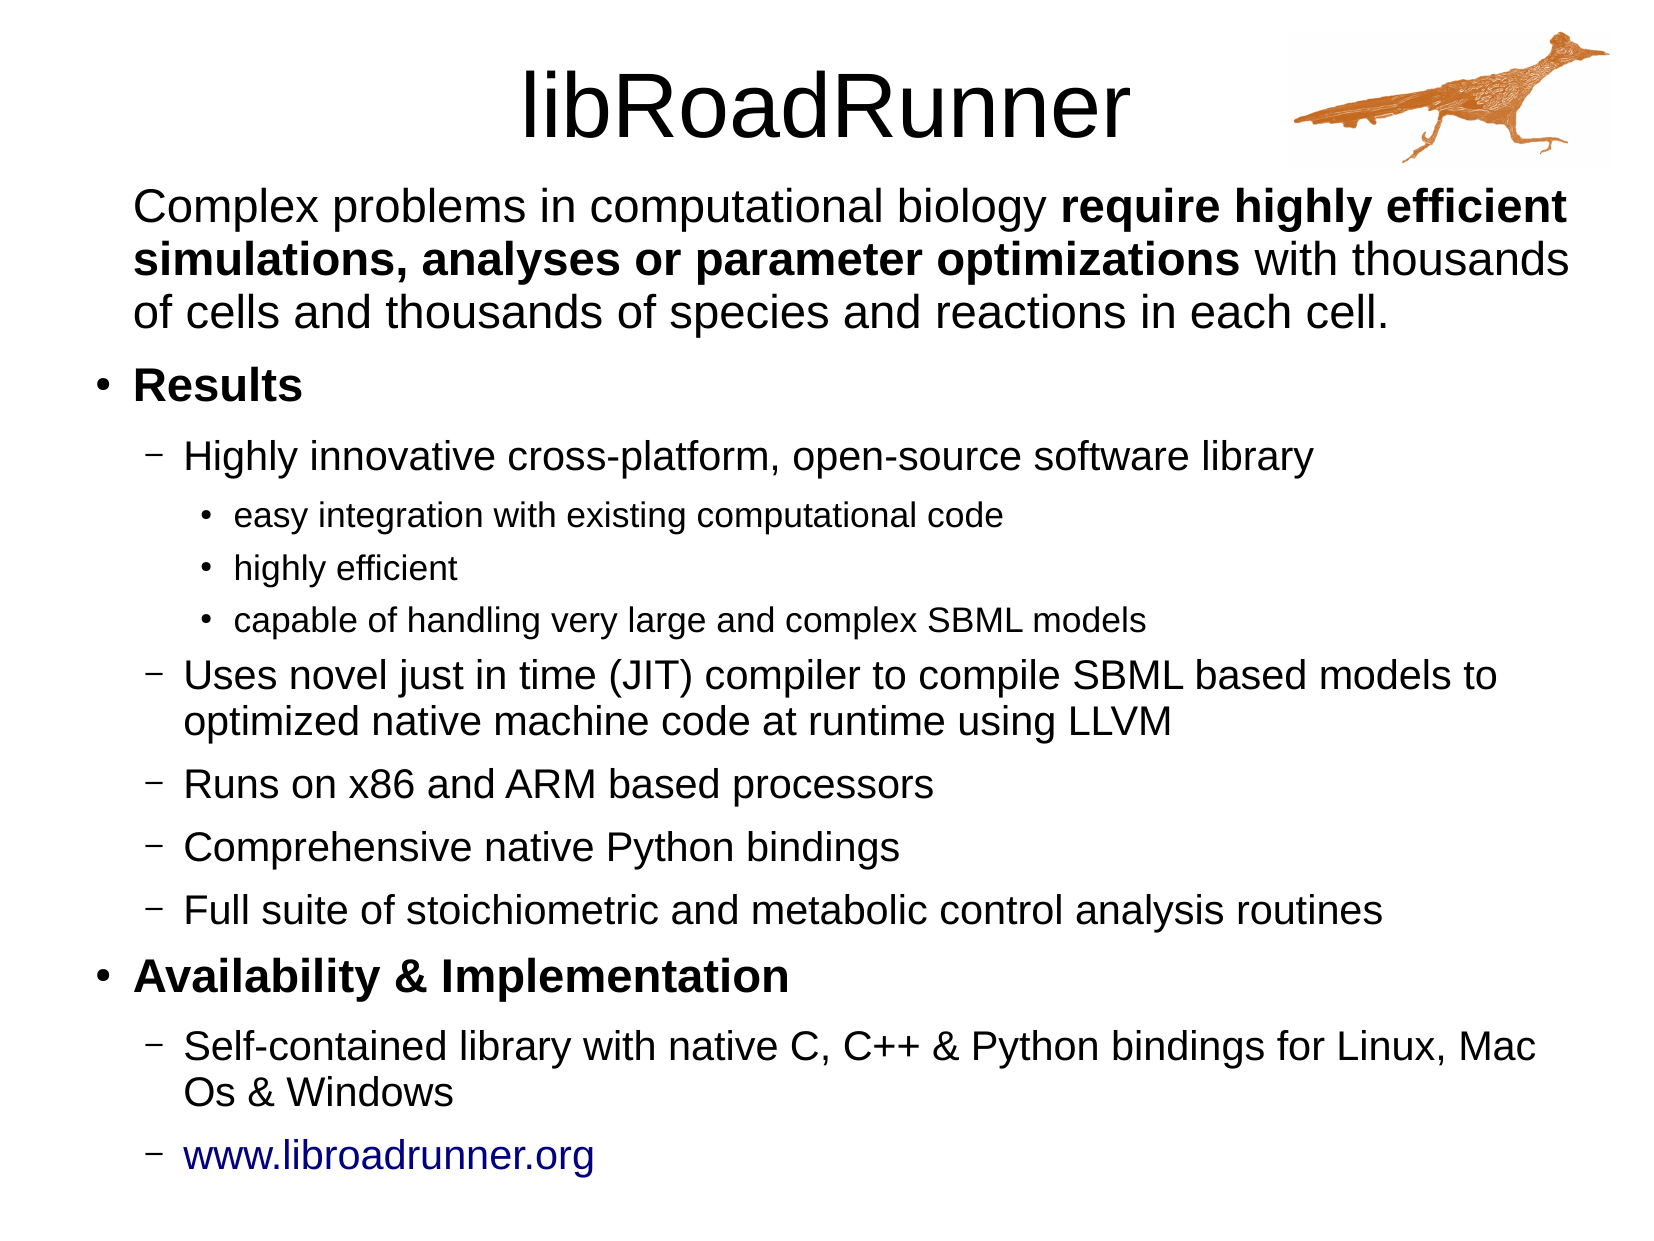

# libRoadRunner
Complex problems in computational biology require highly efficient simulations, analyses or parameter optimizations with thousands of cells and thousands of species and reactions in each cell.
Results
Highly innovative cross-platform, open-source software library
easy integration with existing computational code
highly efficient
capable of handling very large and complex SBML models
Uses novel just in time (JIT) compiler to compile SBML based models to optimized native machine code at runtime using LLVM
Runs on x86 and ARM based processors
Comprehensive native Python bindings
Full suite of stoichiometric and metabolic control analysis routines
Availability & Implementation
Self-contained library with native C, C++ & Python bindings for Linux, Mac Os & Windows
www.libroadrunner.org